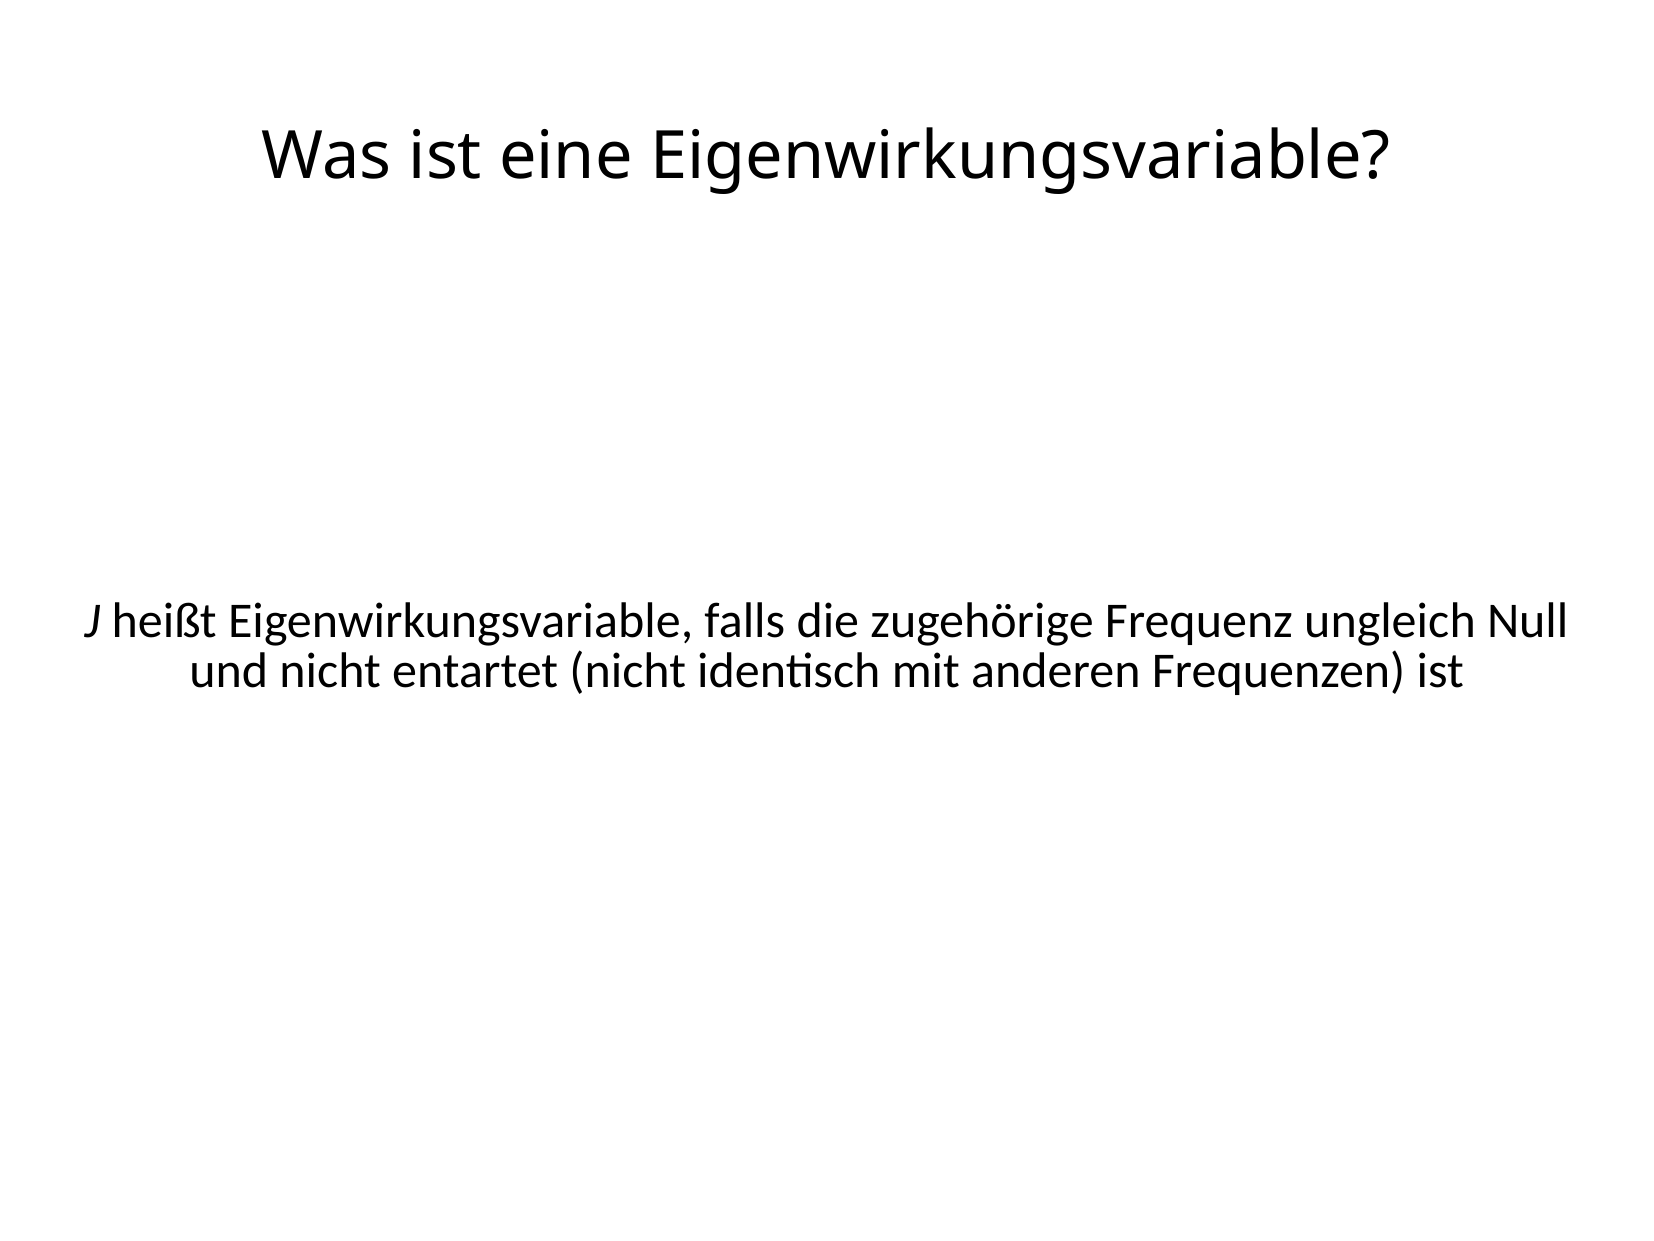

# Was ist eine Eigenwirkungsvariable?
J heißt Eigenwirkungsvariable, falls die zugehörige Frequenz ungleich Null und nicht entartet (nicht identisch mit anderen Frequenzen) ist